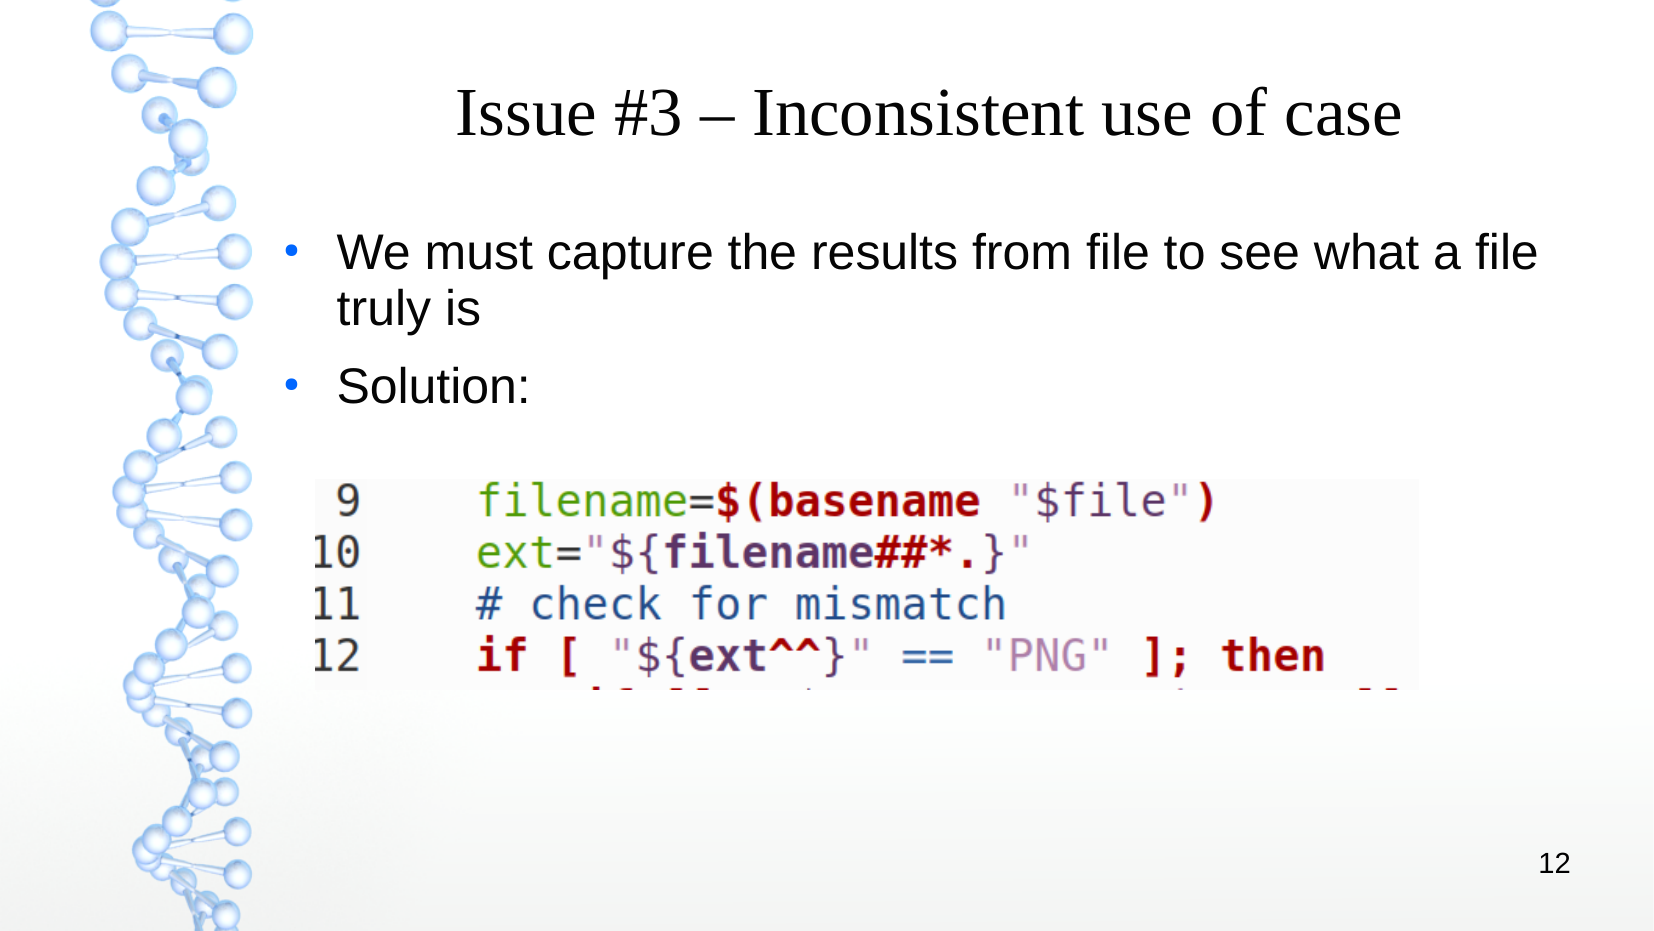

# Issue #3 – Inconsistent use of case
We must capture the results from file to see what a file truly is
Solution:
12